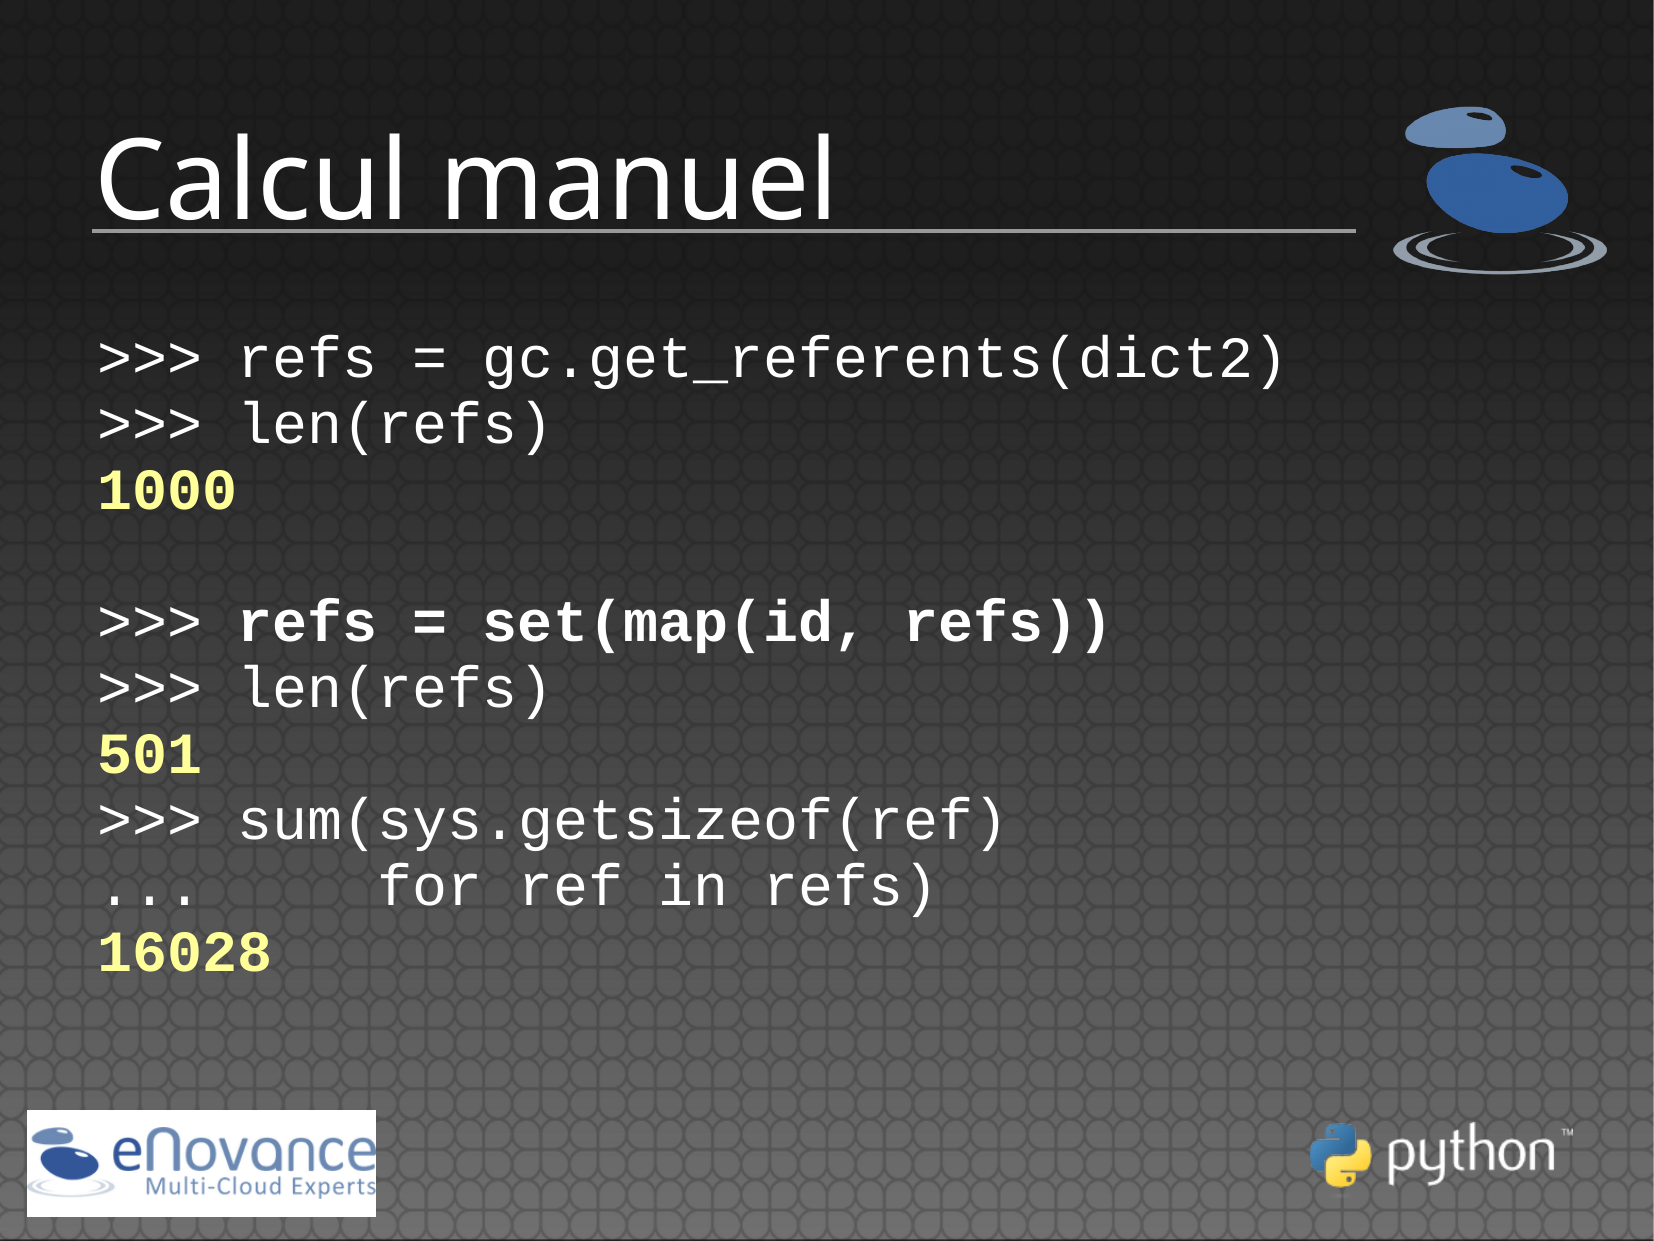

Calcul manuel
# >>> refs = gc.get_referents(dict2) >>> len(refs) 1000 >>> refs = set(map(id, refs)) >>> len(refs) 501 >>> sum(sys.getsizeof(ref) ... for ref in refs) 16028